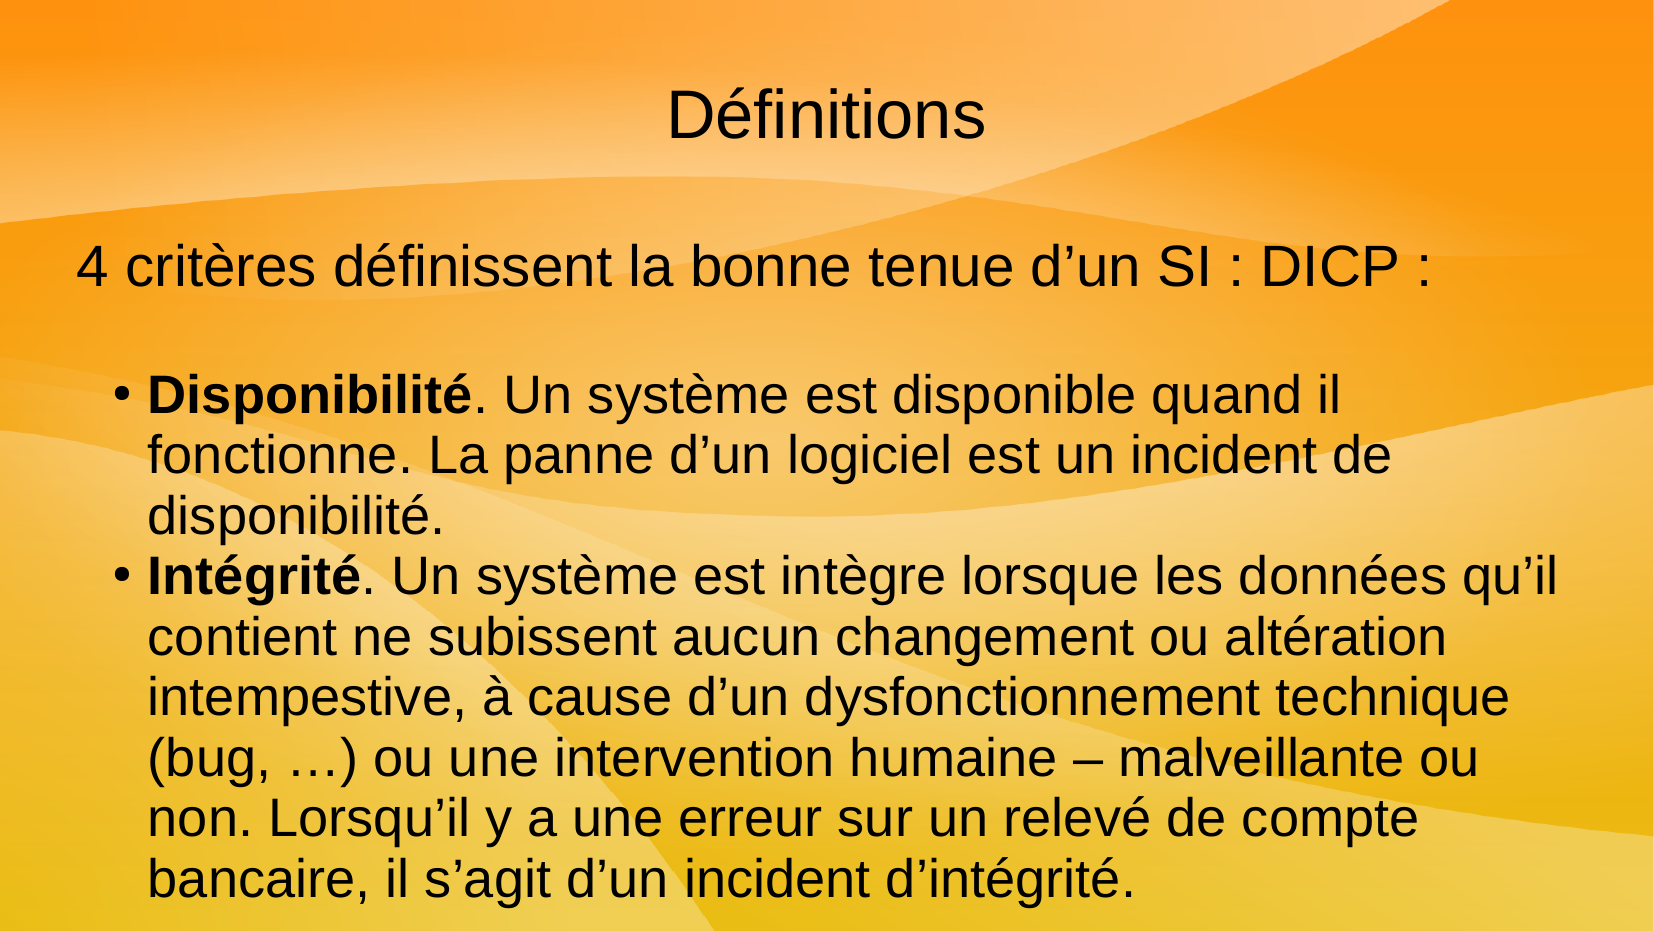

# Définitions
4 critères définissent la bonne tenue d’un SI : DICP :
Disponibilité. Un système est disponible quand il fonctionne. La panne d’un logiciel est un incident de disponibilité.
Intégrité. Un système est intègre lorsque les données qu’il contient ne subissent aucun changement ou altération intempestive, à cause d’un dysfonctionnement technique (bug, …) ou une intervention humaine – malveillante ou non. Lorsqu’il y a une erreur sur un relevé de compte bancaire, il s’agit d’un incident d’intégrité.